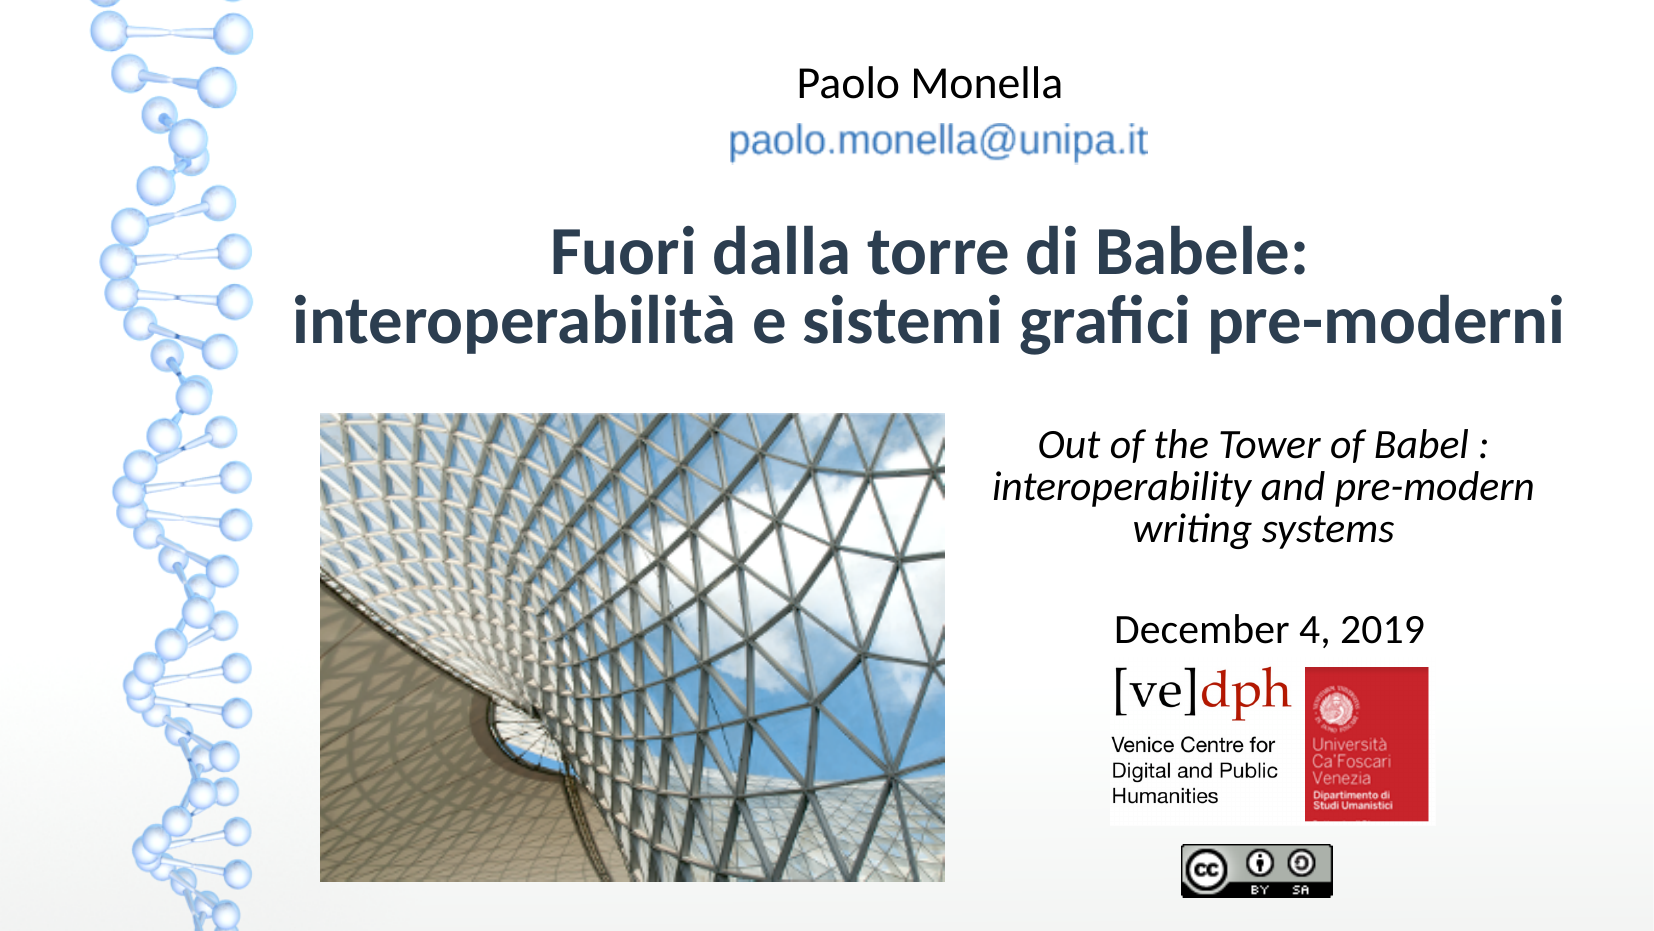

# Paolo Monella
Fuori dalla torre di Babele:
interoperabilità e sistemi grafici pre-moderni
Out of the Tower of Babel : interoperability and pre-modern writing systems
December 4, 2019